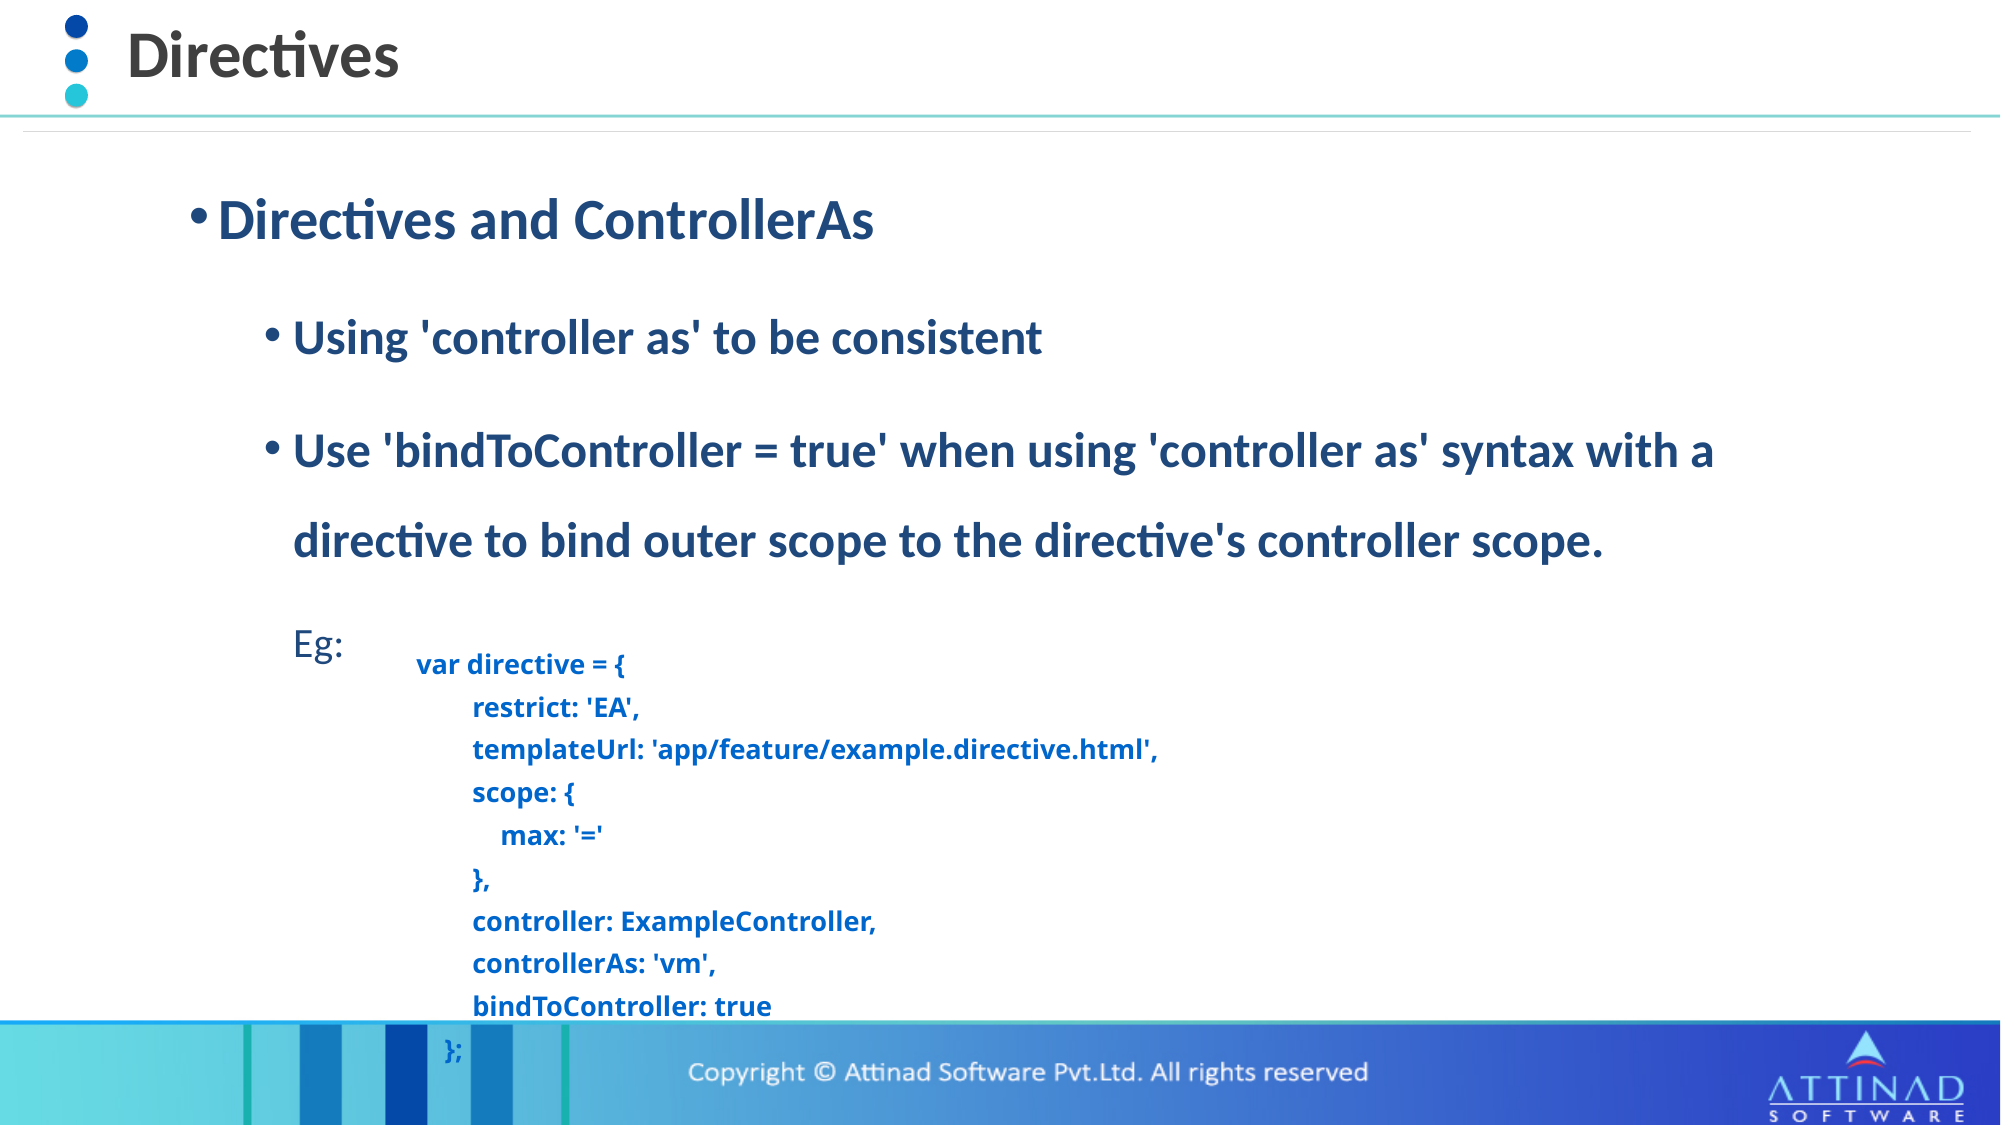

# Directives
Directives and ControllerAs
Using 'controller as' to be consistent
Use 'bindToController = true' when using 'controller as' syntax with a directive to bind outer scope to the directive's controller scope.
Eg:
var directive = {
 restrict: 'EA',
 templateUrl: 'app/feature/example.directive.html',
 scope: {
 max: '='
 },
 controller: ExampleController,
 controllerAs: 'vm',
 bindToController: true
 };